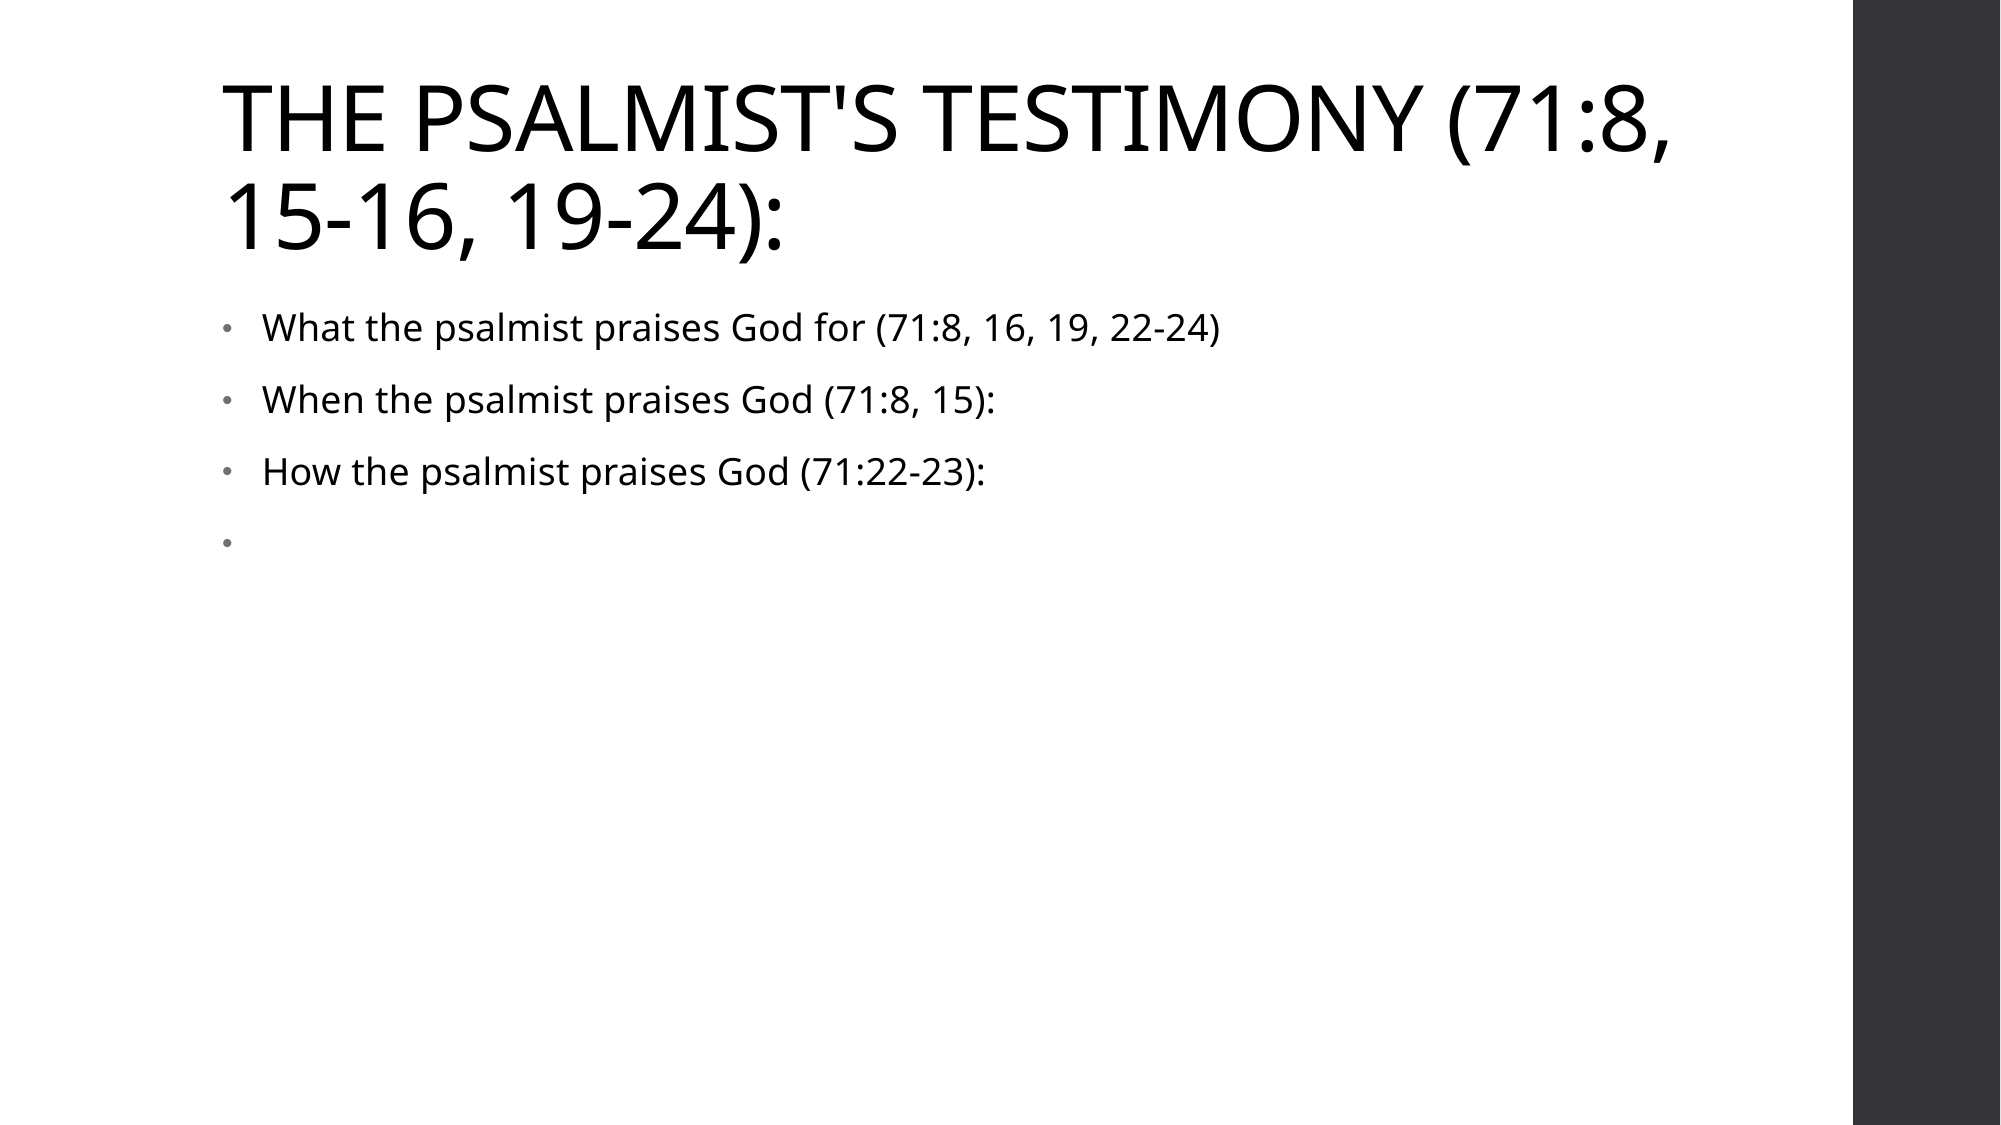

# THE PSALMIST'S TESTIMONY (71:8, 15-16, 19-24):
 What the psalmist praises God for (71:8, 16, 19, 22-24)
 When the psalmist praises God (71:8, 15):
 How the psalmist praises God (71:22-23):